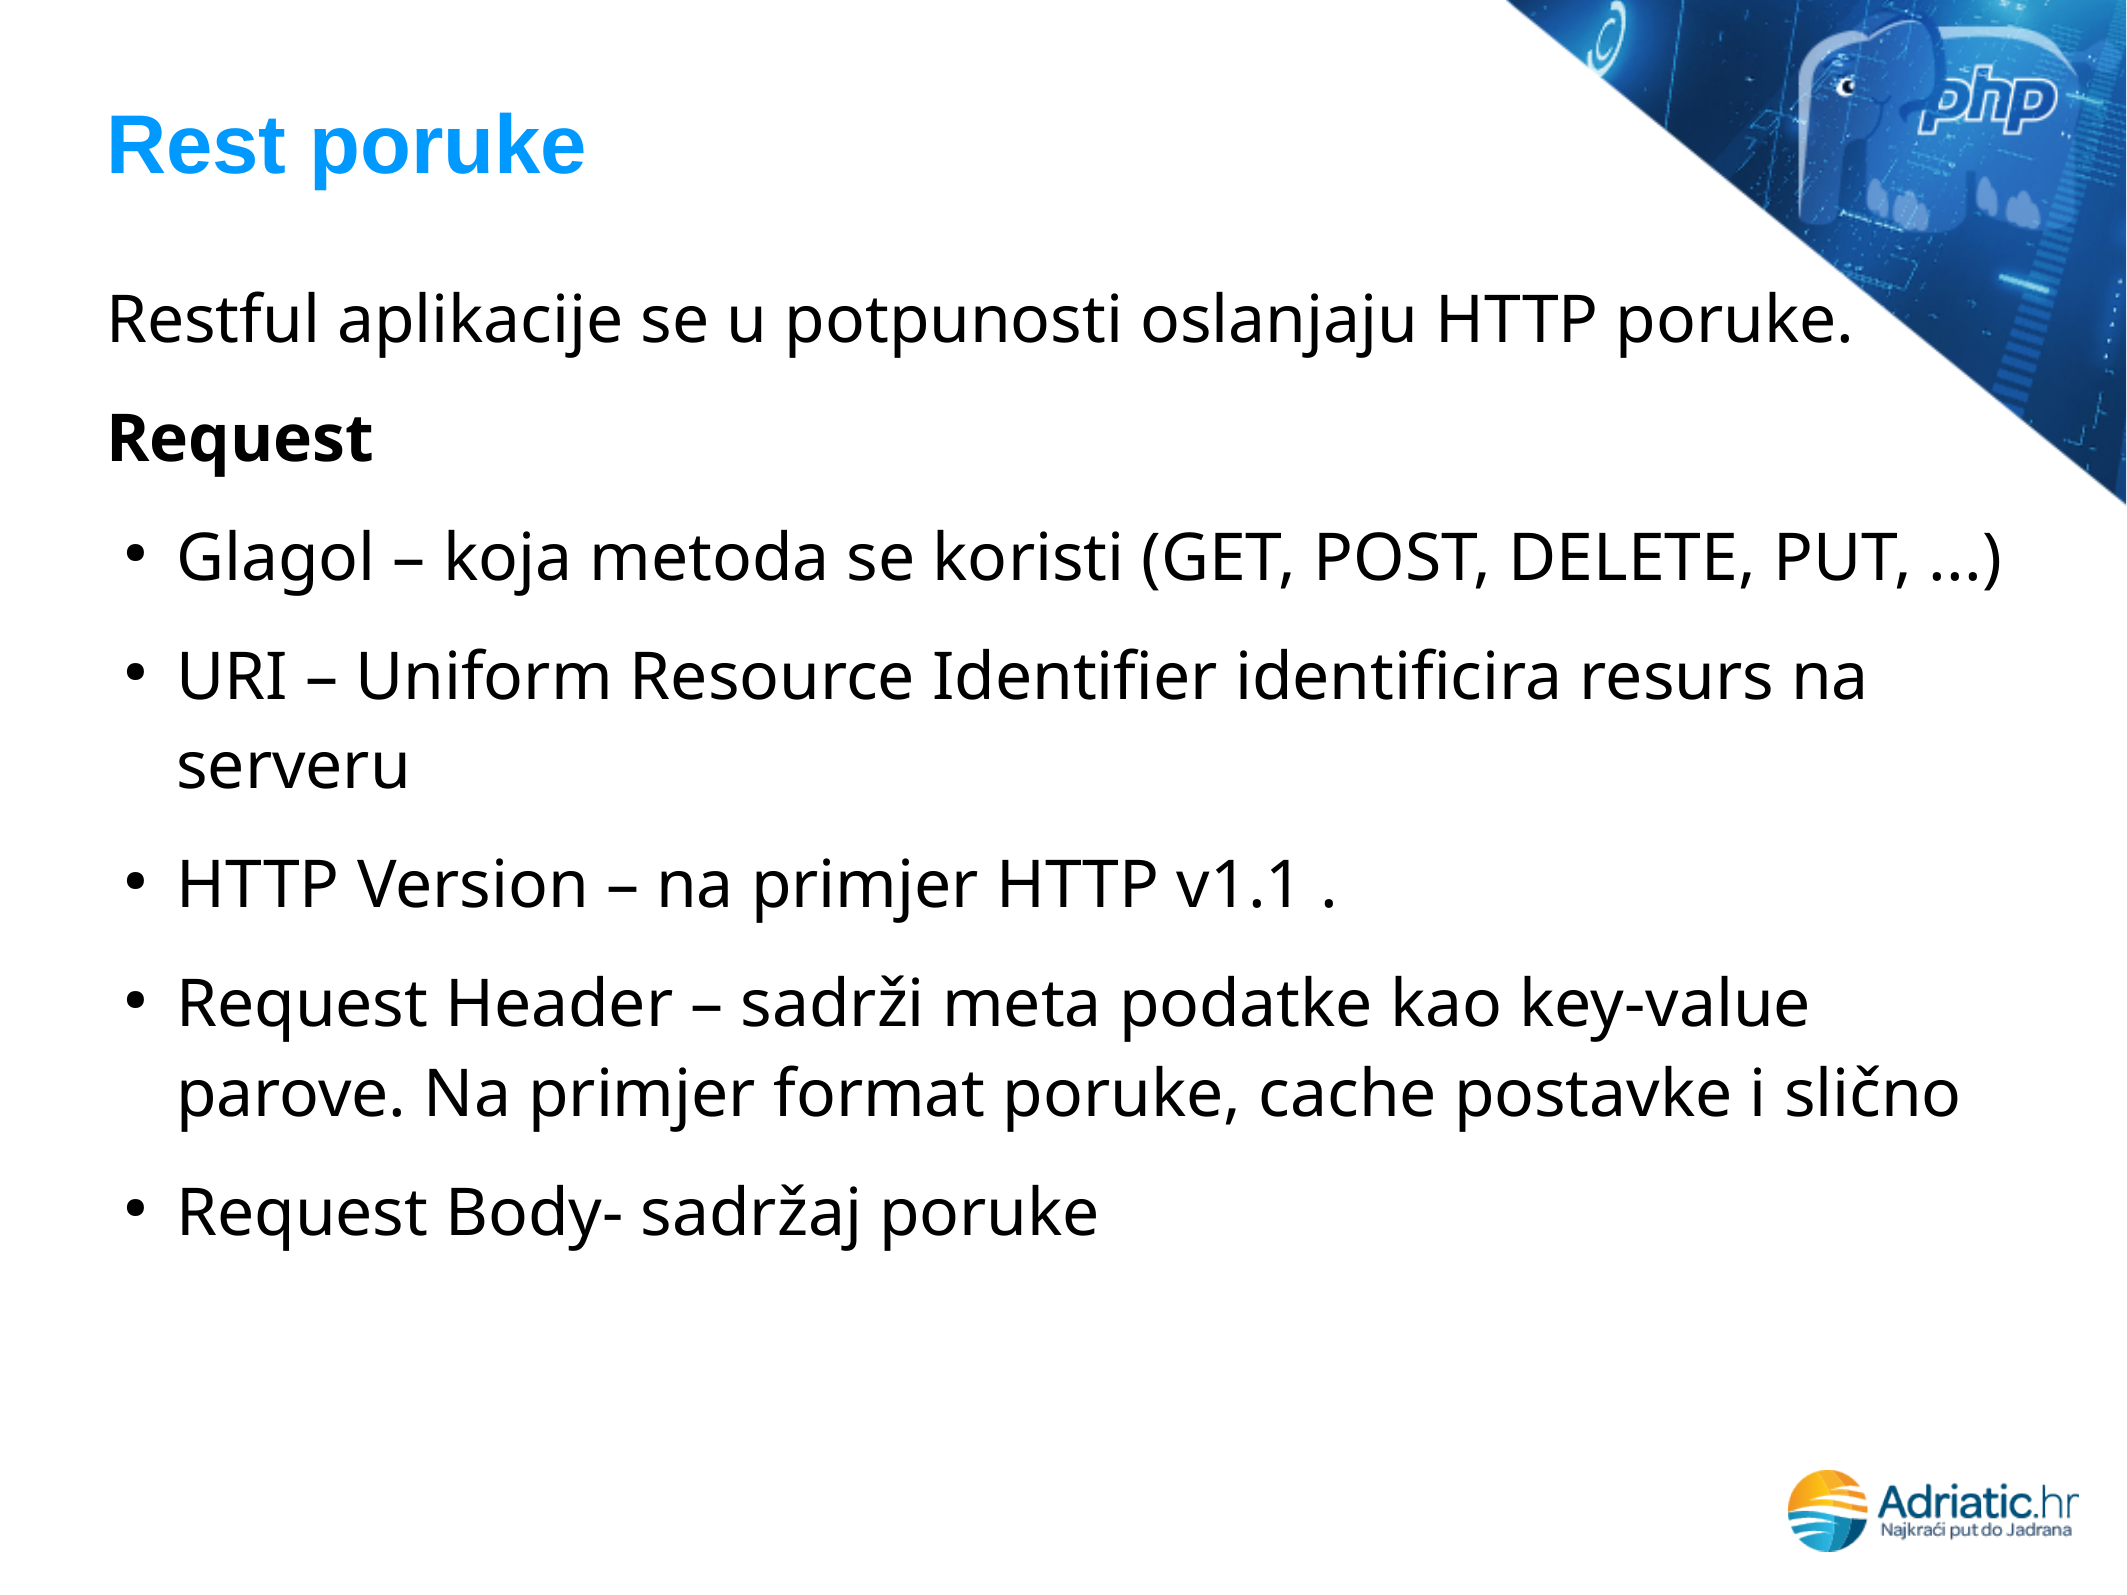

# Rest poruke
Restful aplikacije se u potpunosti oslanjaju HTTP poruke.
Request
Glagol – koja metoda se koristi (GET, POST, DELETE, PUT, ...)
URI – Uniform Resource Identifier identificira resurs na serveru
HTTP Version – na primjer HTTP v1.1 .
Request Header – sadrži meta podatke kao key-value parove. Na primjer format poruke, cache postavke i slično
Request Body- sadržaj poruke